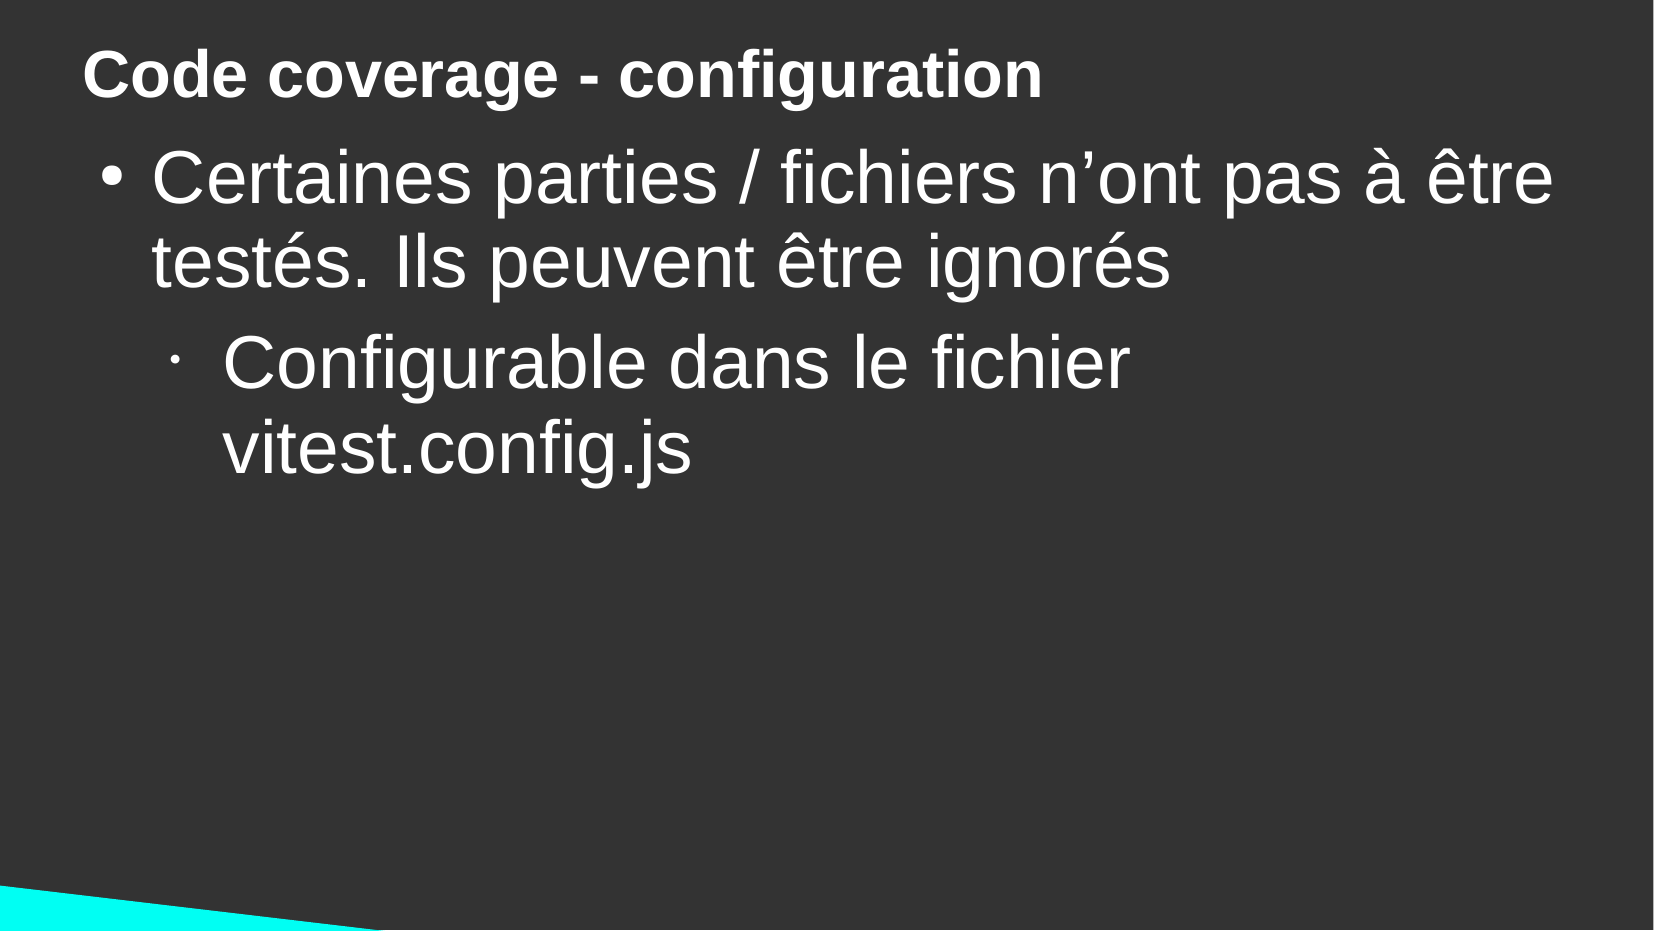

# Code coverage - configuration
Certaines parties / fichiers n’ont pas à être testés. Ils peuvent être ignorés
Configurable dans le fichier vitest.config.js